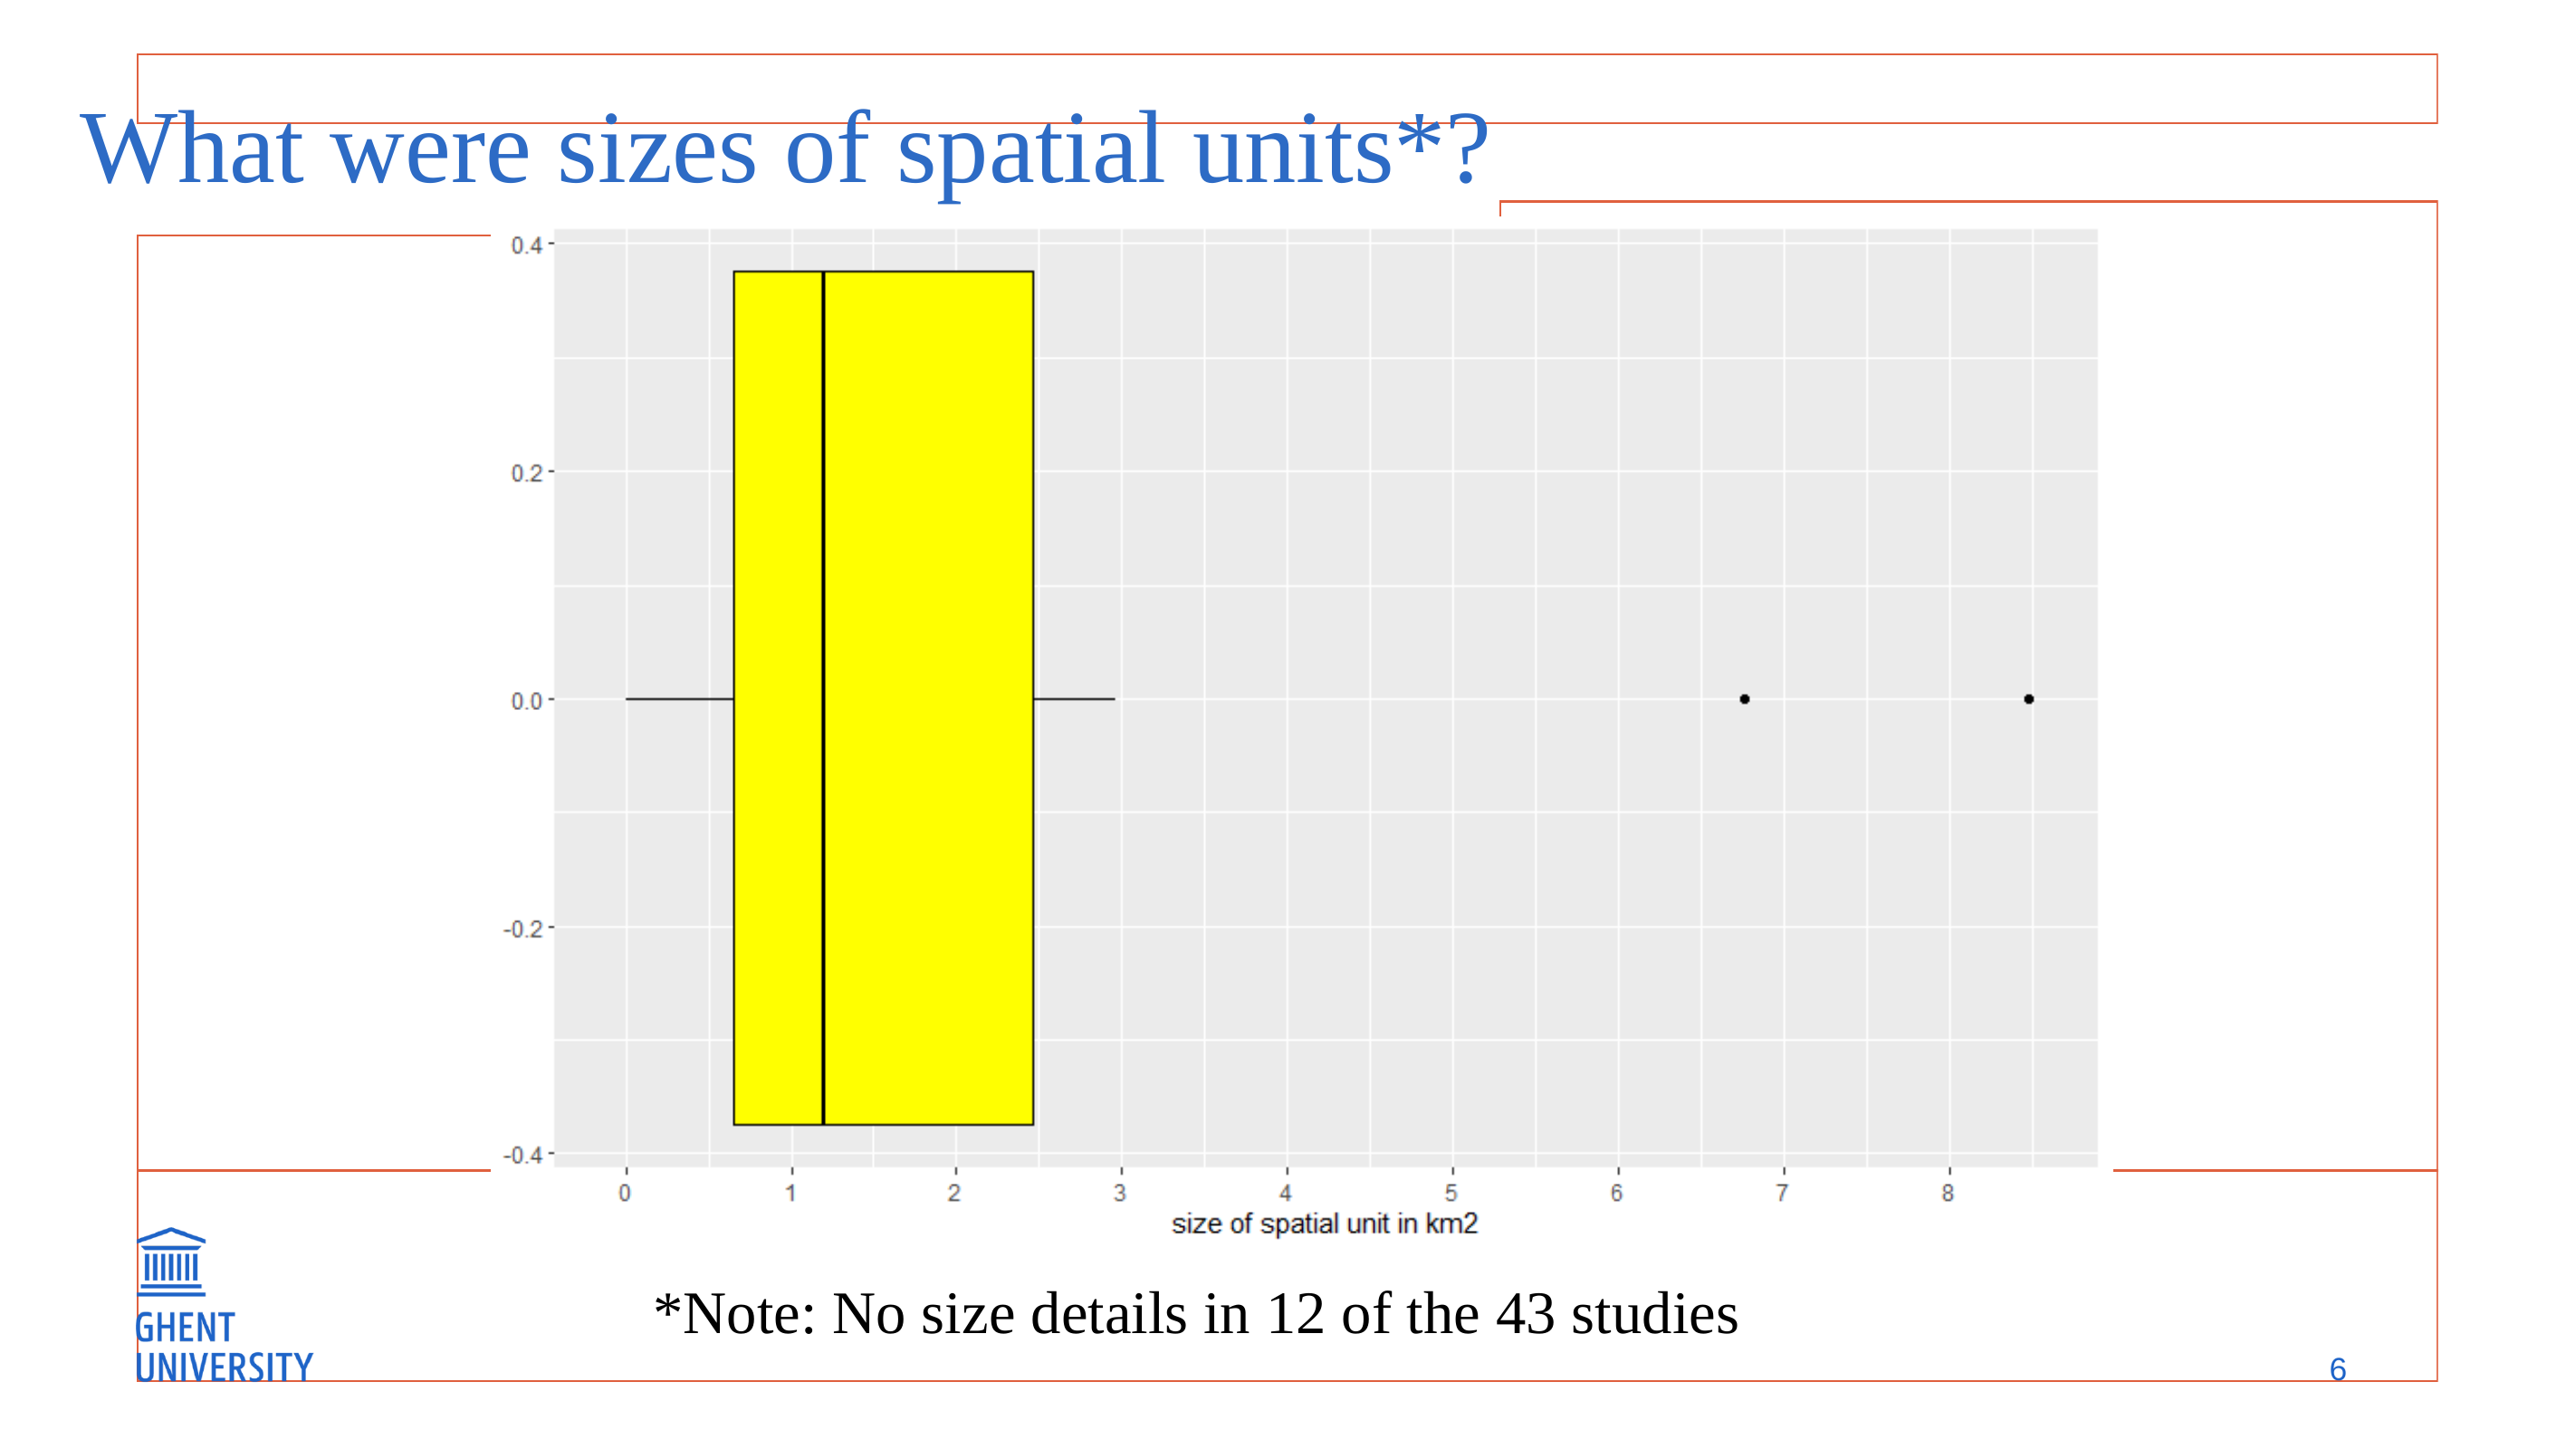

What were sizes of spatial units*?
*Note: No size details in 12 of the 43 studies